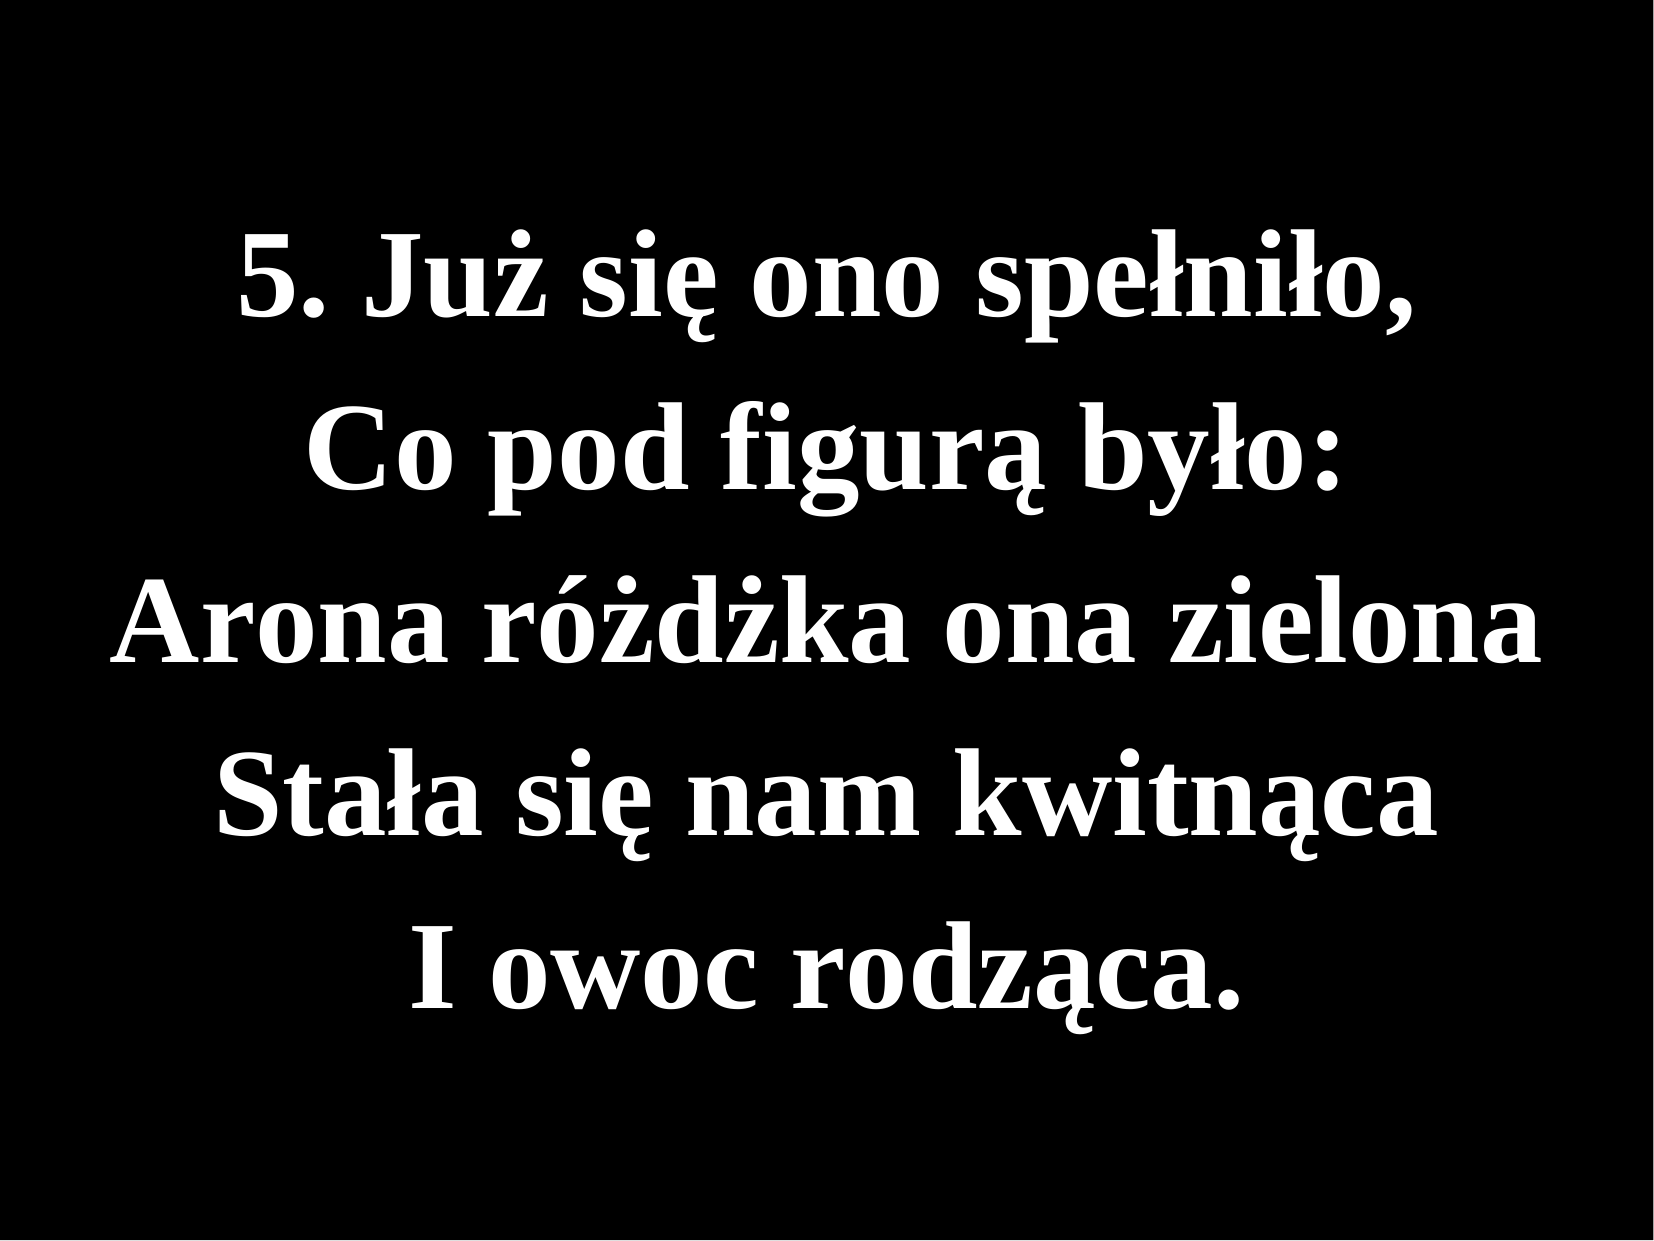

# 5. Już się ono spełniło, ppp Co pod figurą było: ppp Arona różdżka ona zielona ppp Stała się nam kwitnąca ppp I owoc rodząca.